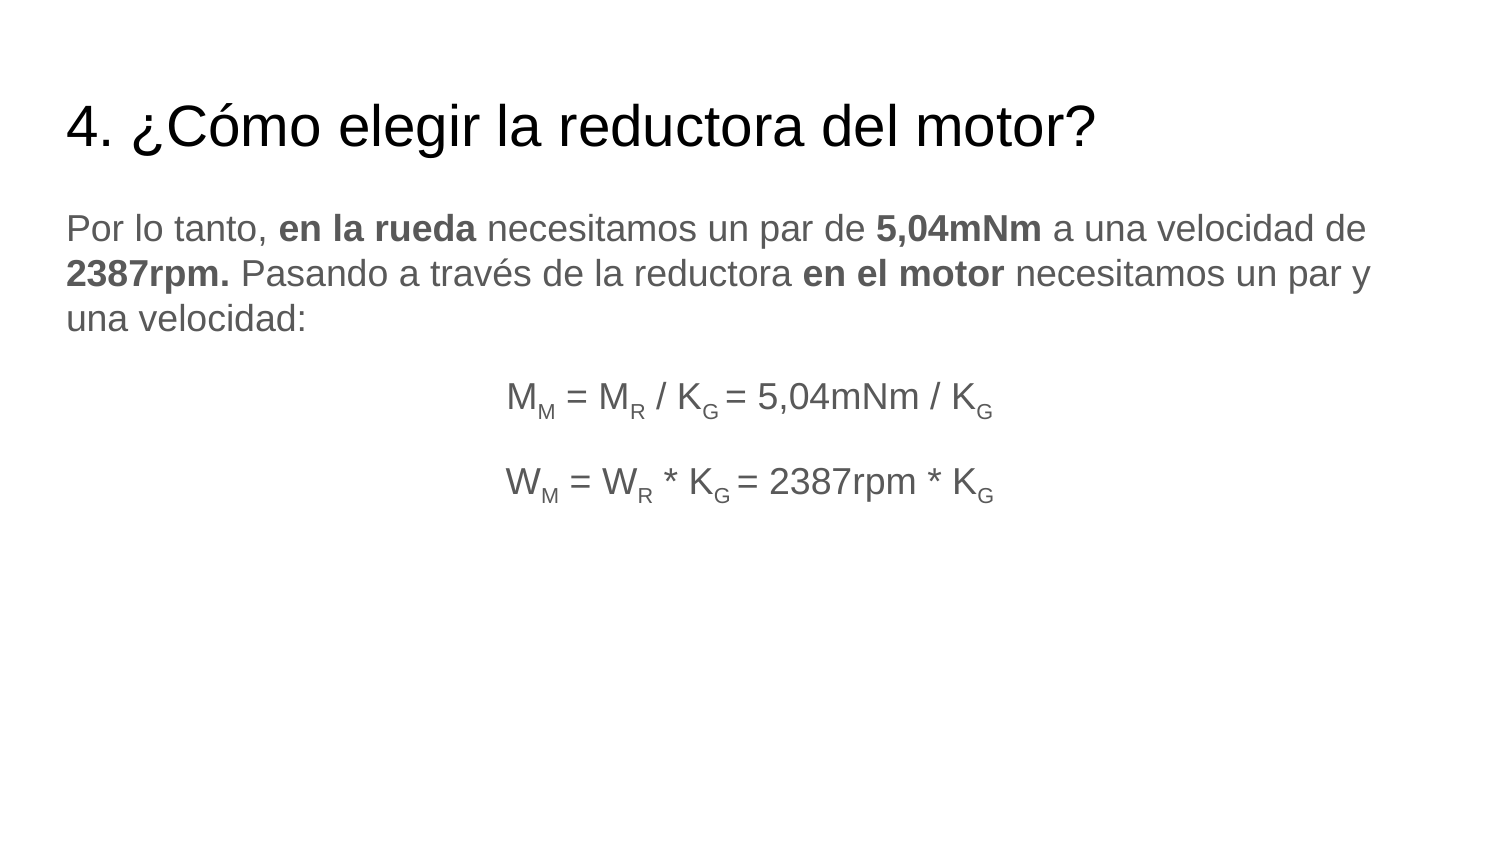

# 4. ¿Cómo elegir la reductora del motor?
Por lo tanto, en la rueda necesitamos un par de 5,04mNm a una velocidad de 2387rpm. Pasando a través de la reductora en el motor necesitamos un par y una velocidad:
MM = MR / KG = 5,04mNm / KG
WM = WR * KG = 2387rpm * KG